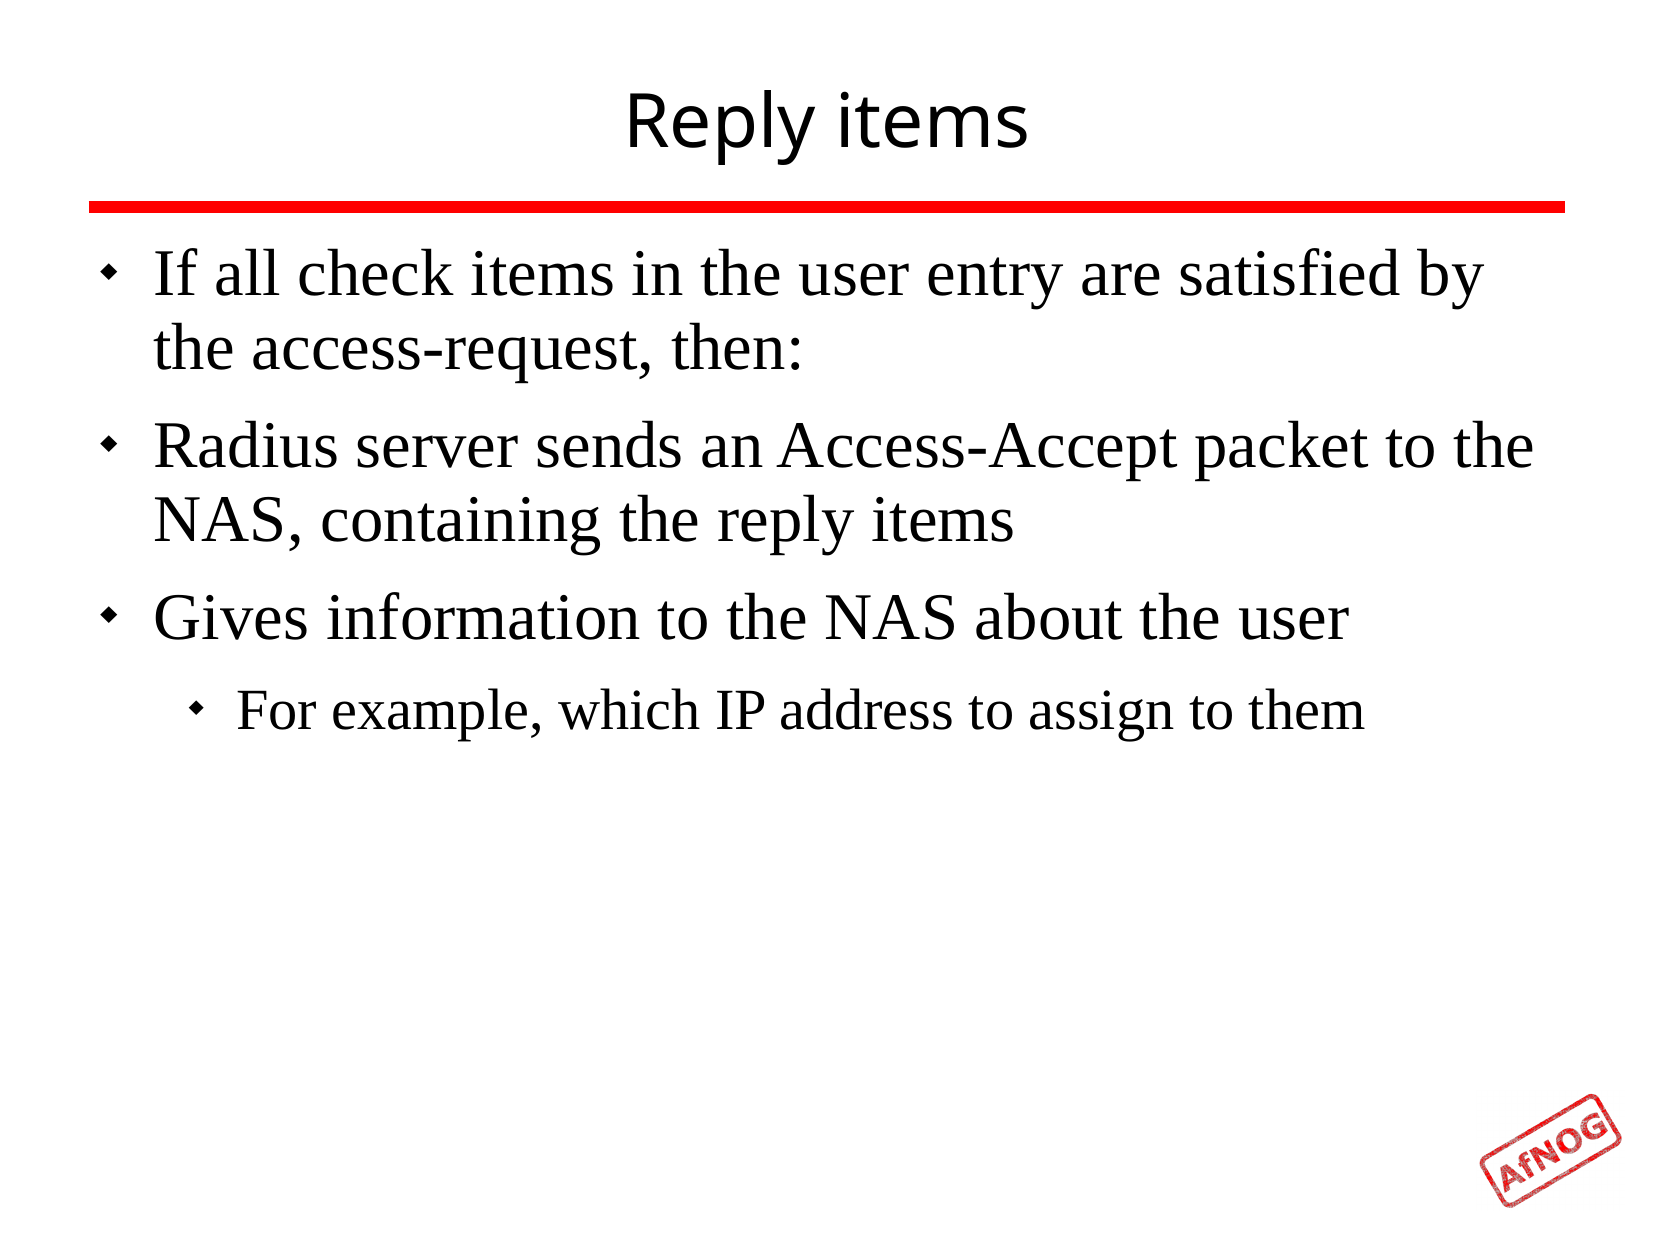

# Reply items
If all check items in the user entry are satisfied by the access-request, then:
Radius server sends an Access-Accept packet to the NAS, containing the reply items
Gives information to the NAS about the user
For example, which IP address to assign to them